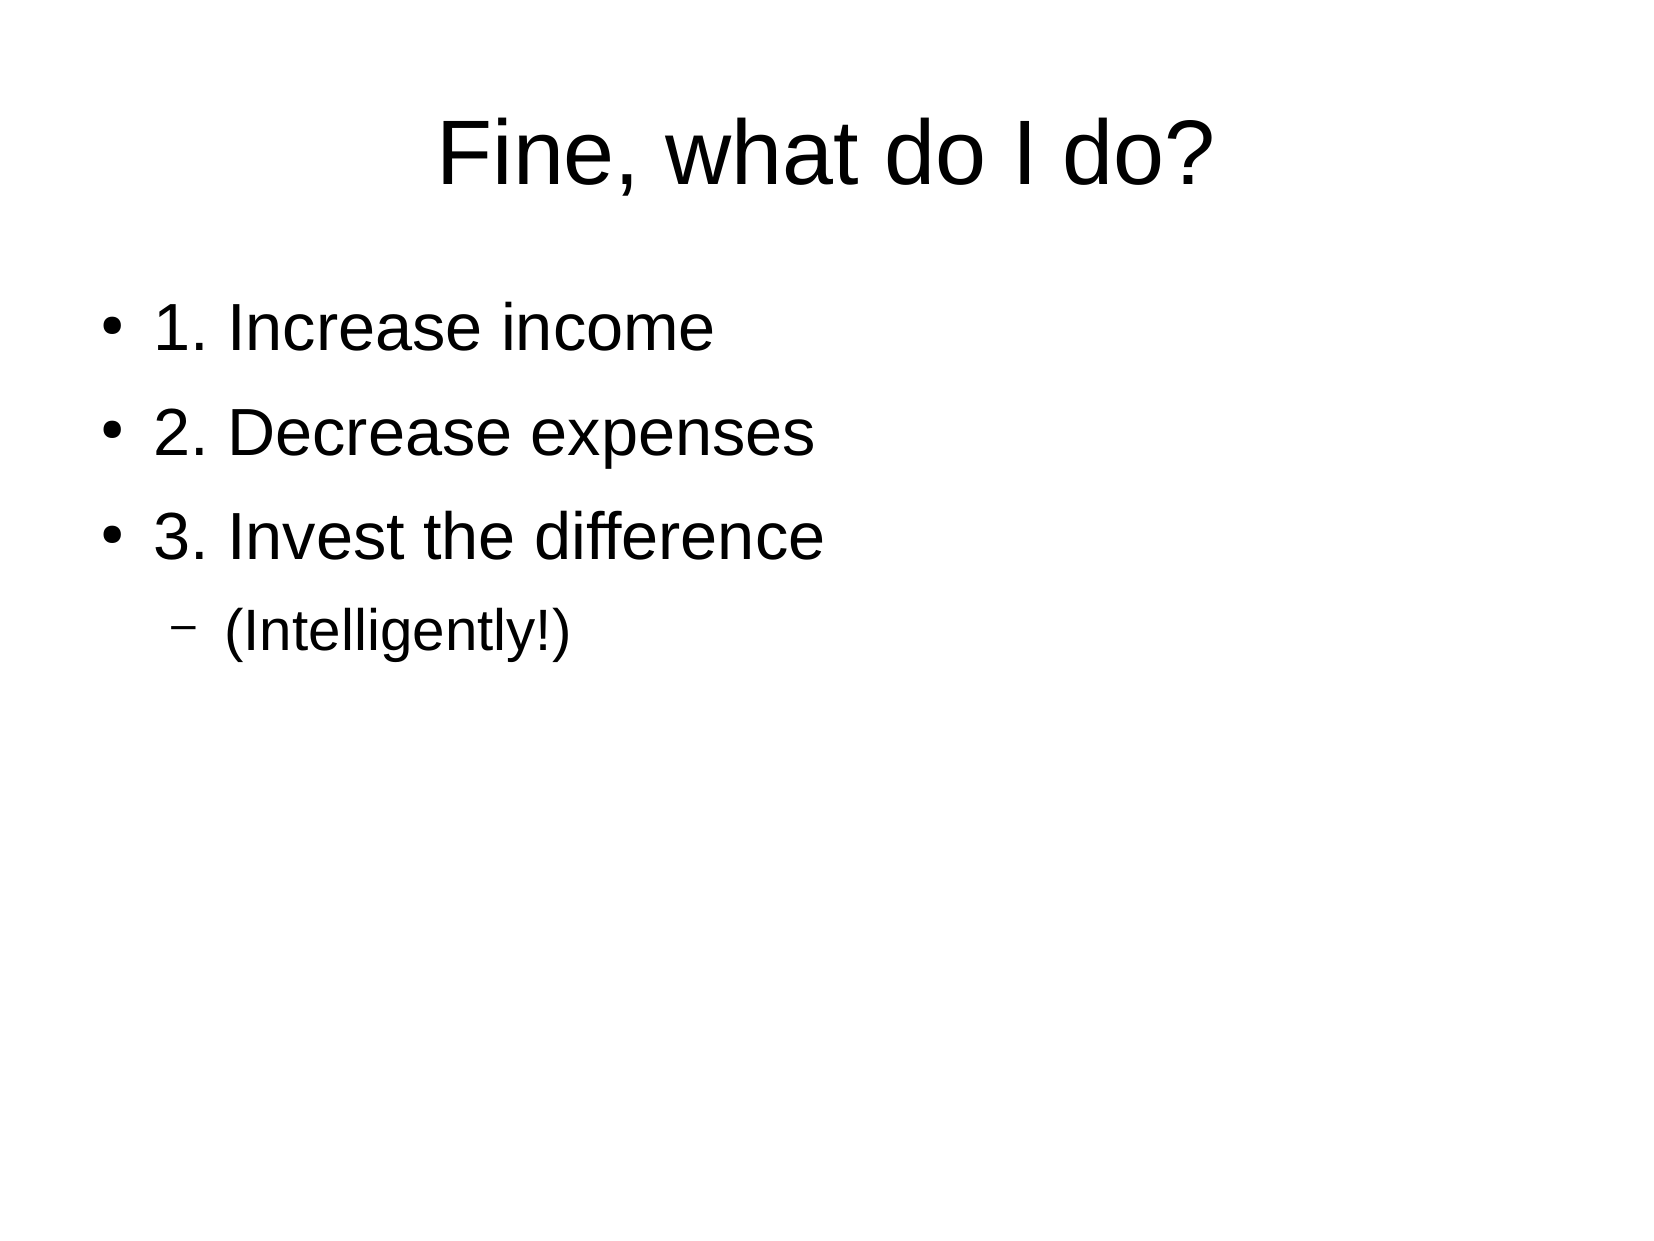

# Fine, what do I do?
1. Increase income
2. Decrease expenses
3. Invest the difference
(Intelligently!)